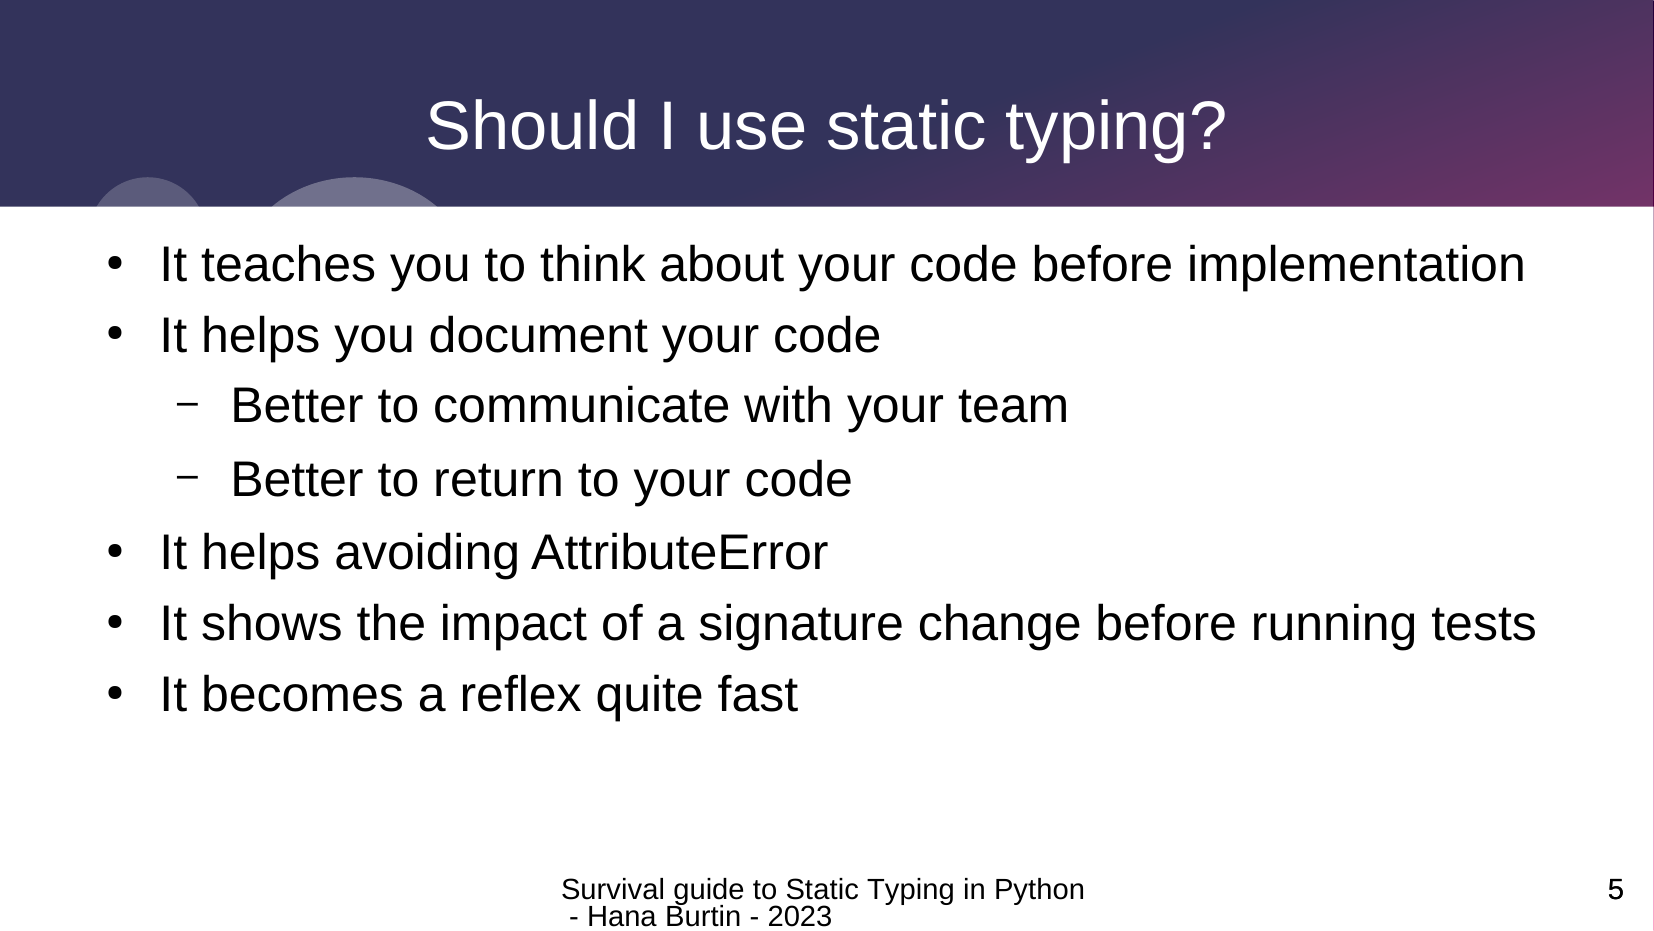

# Should I use static typing?
It teaches you to think about your code before implementation
It helps you document your code
Better to communicate with your team
Better to return to your code
It helps avoiding AttributeError
It shows the impact of a signature change before running tests
It becomes a reflex quite fast
Survival guide to Static Typing in Python - Hana Burtin - 2023
5